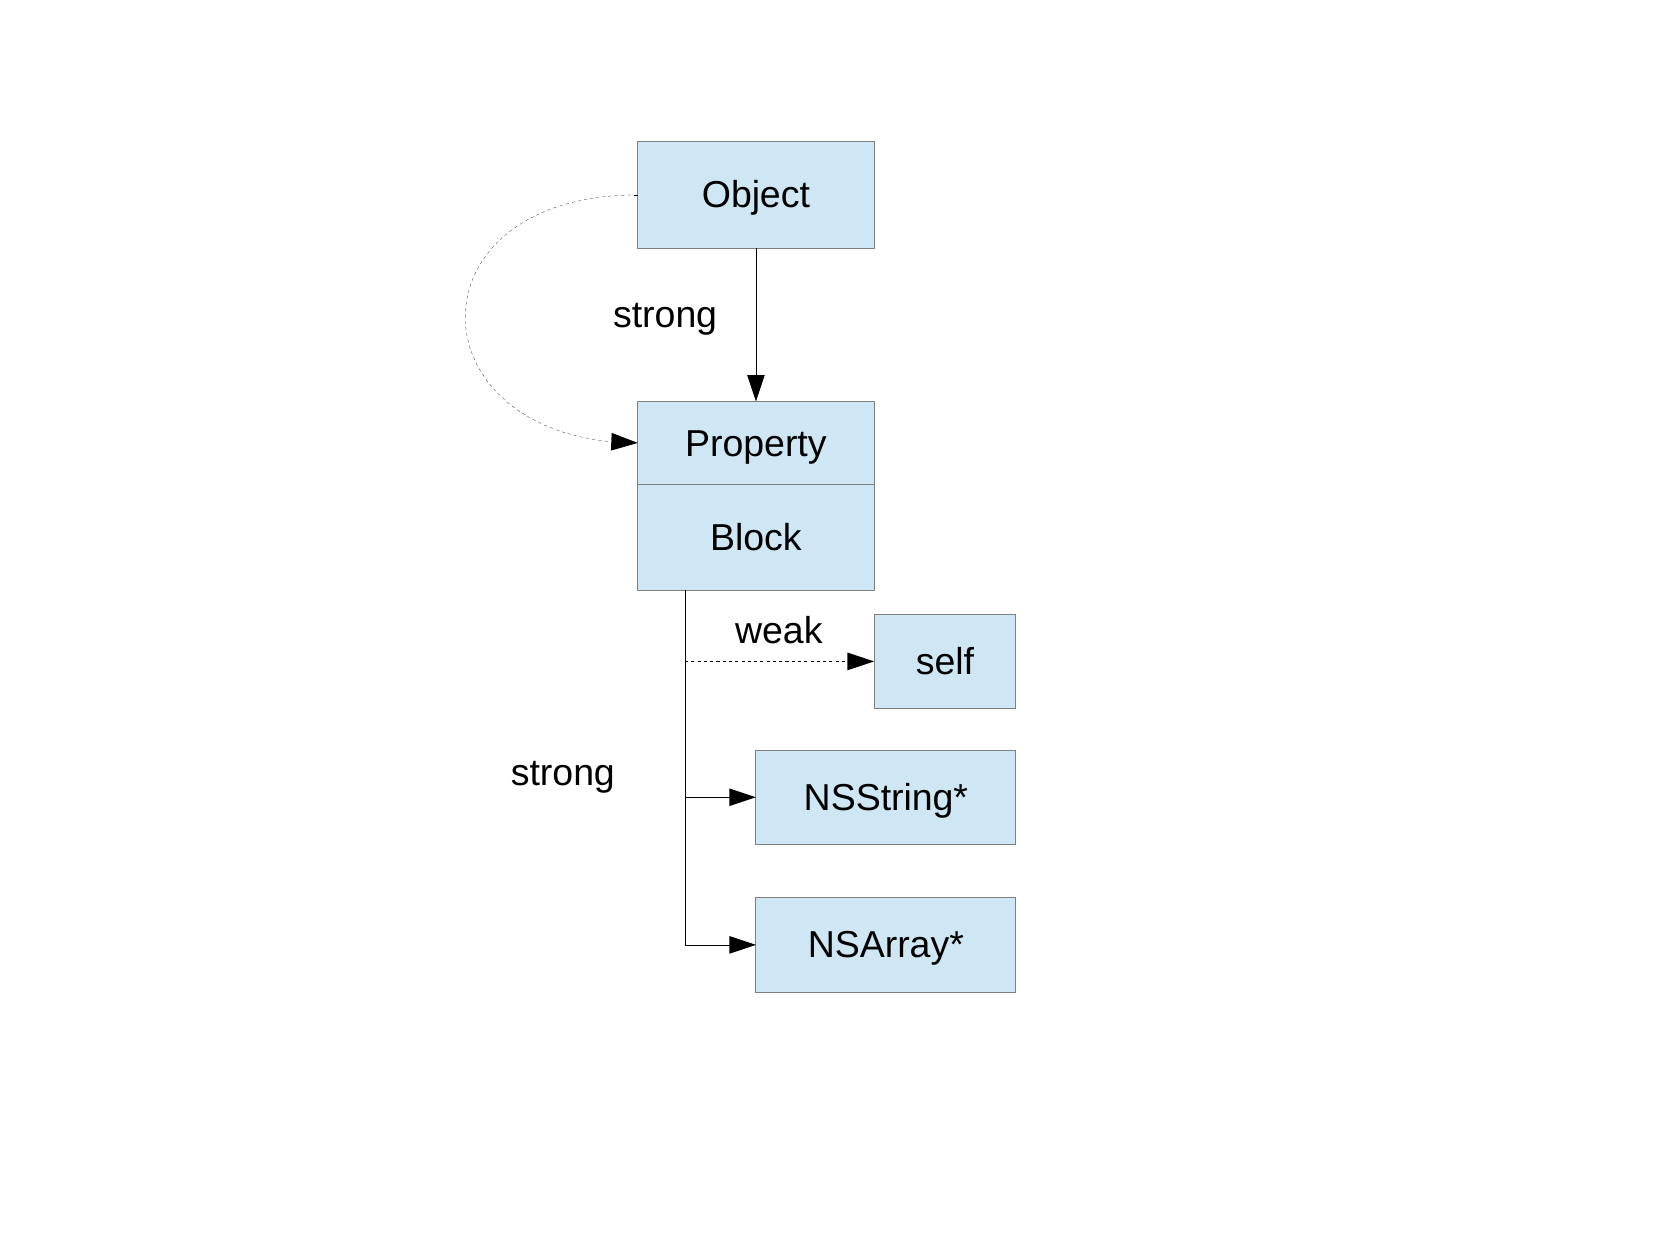

Object
strong
Property
Block
weak
self
strong
NSString*
NSArray*